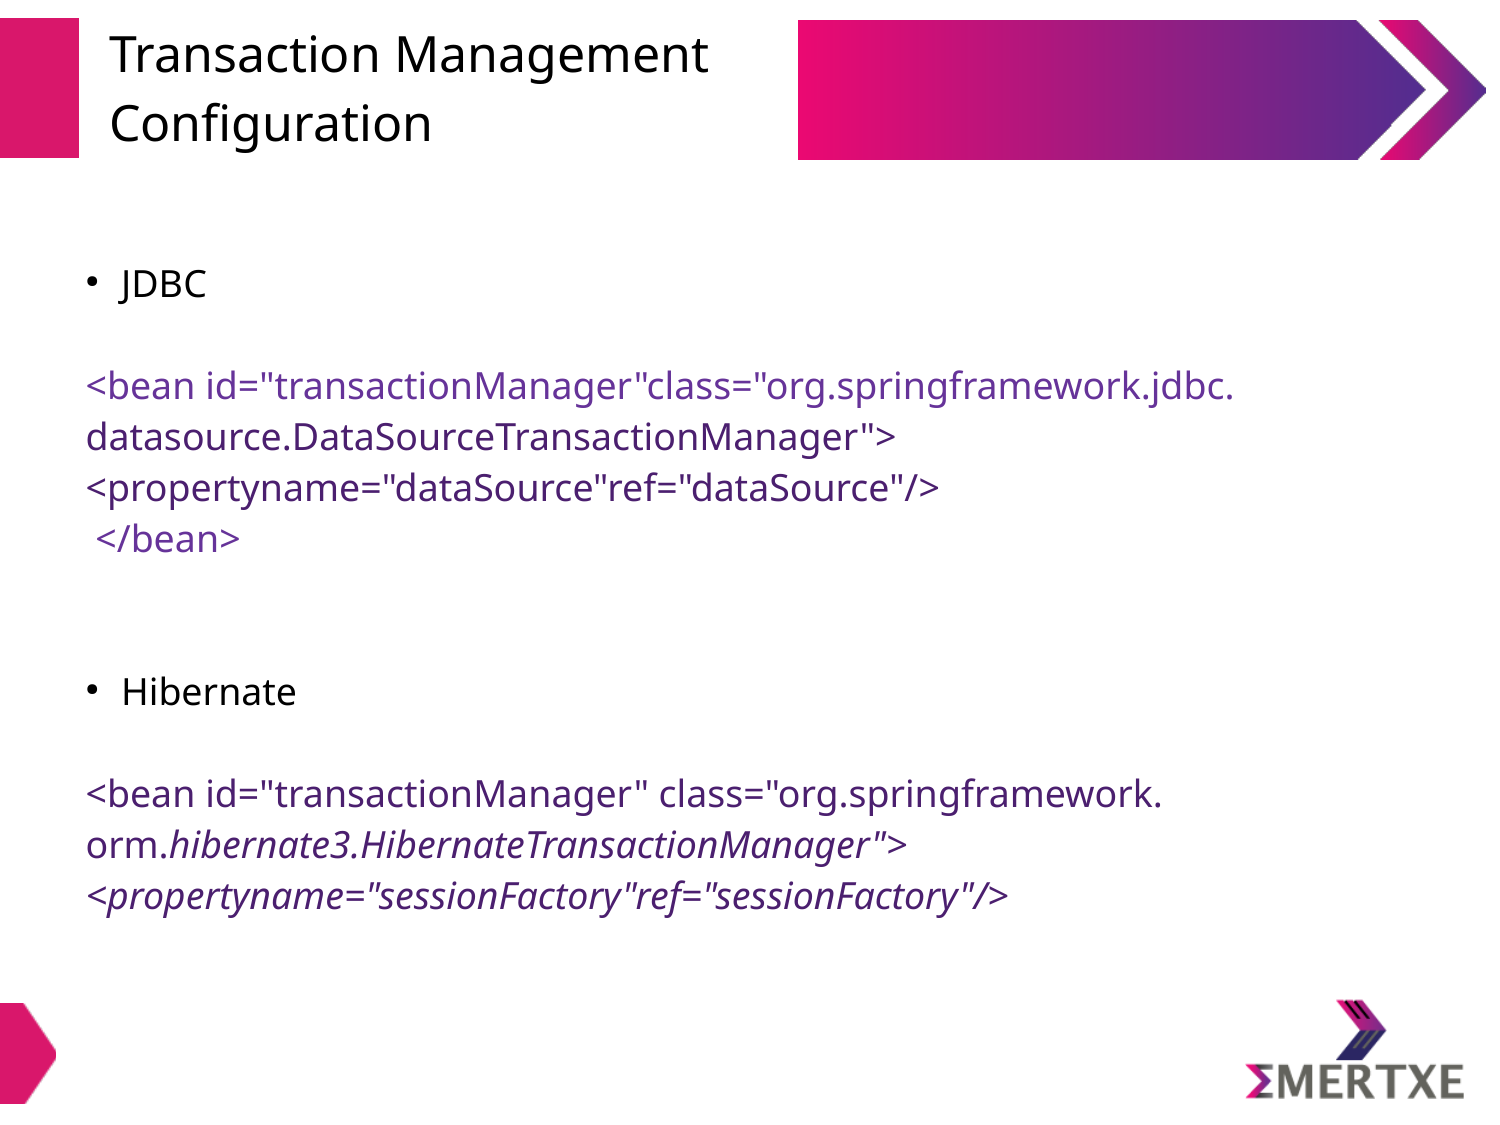

Transaction Management
Configuration
JDBC
<bean id="transactionManager"class="org.springframework.jdbc. datasource.DataSourceTransactionManager"> <propertyname="dataSource"ref="dataSource"/>
 </bean>
Hibernate
<bean id="transactionManager" class="org.springframework. orm.hibernate3.HibernateTransactionManager"> <propertyname="sessionFactory"ref="sessionFactory"/>